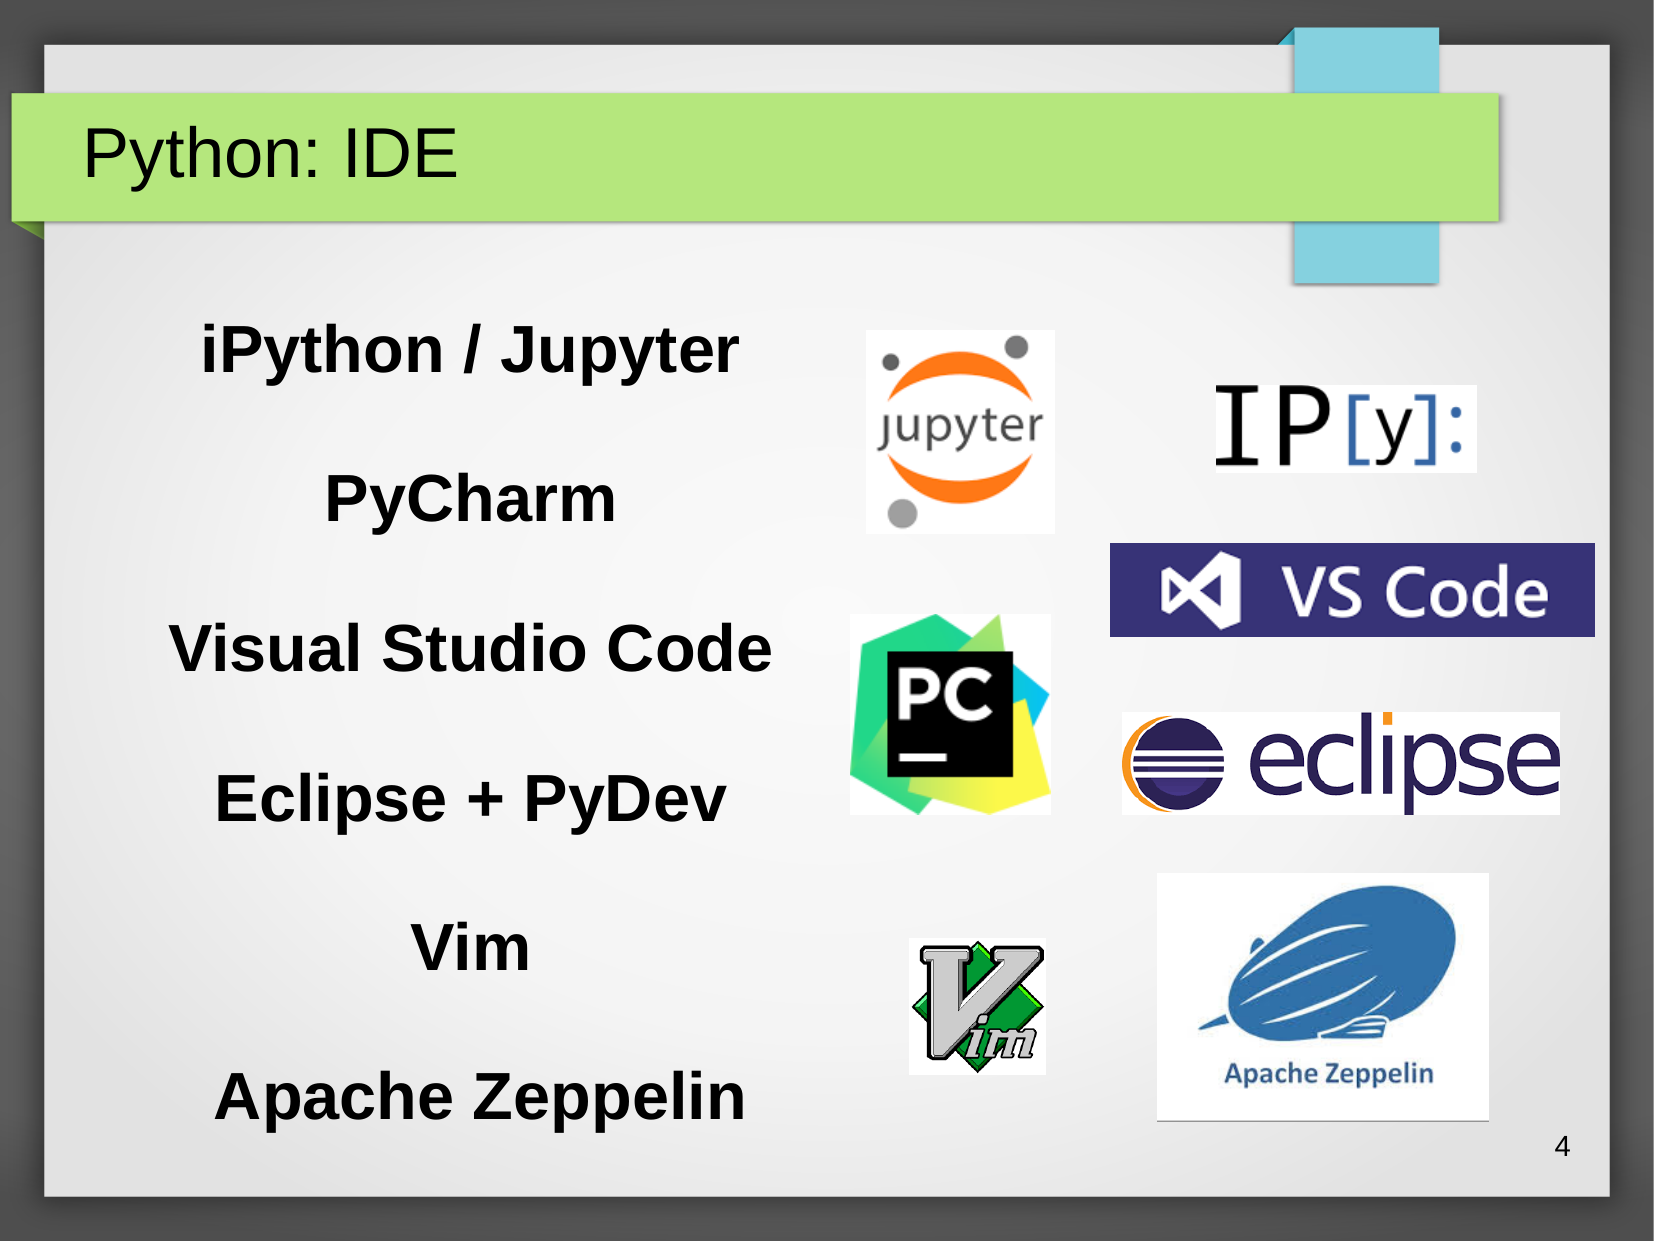

# Python: IDE
iPython / Jupyter
PyCharm
Visual Studio Code
Eclipse + PyDev
Vim
 Apache Zeppelin
4